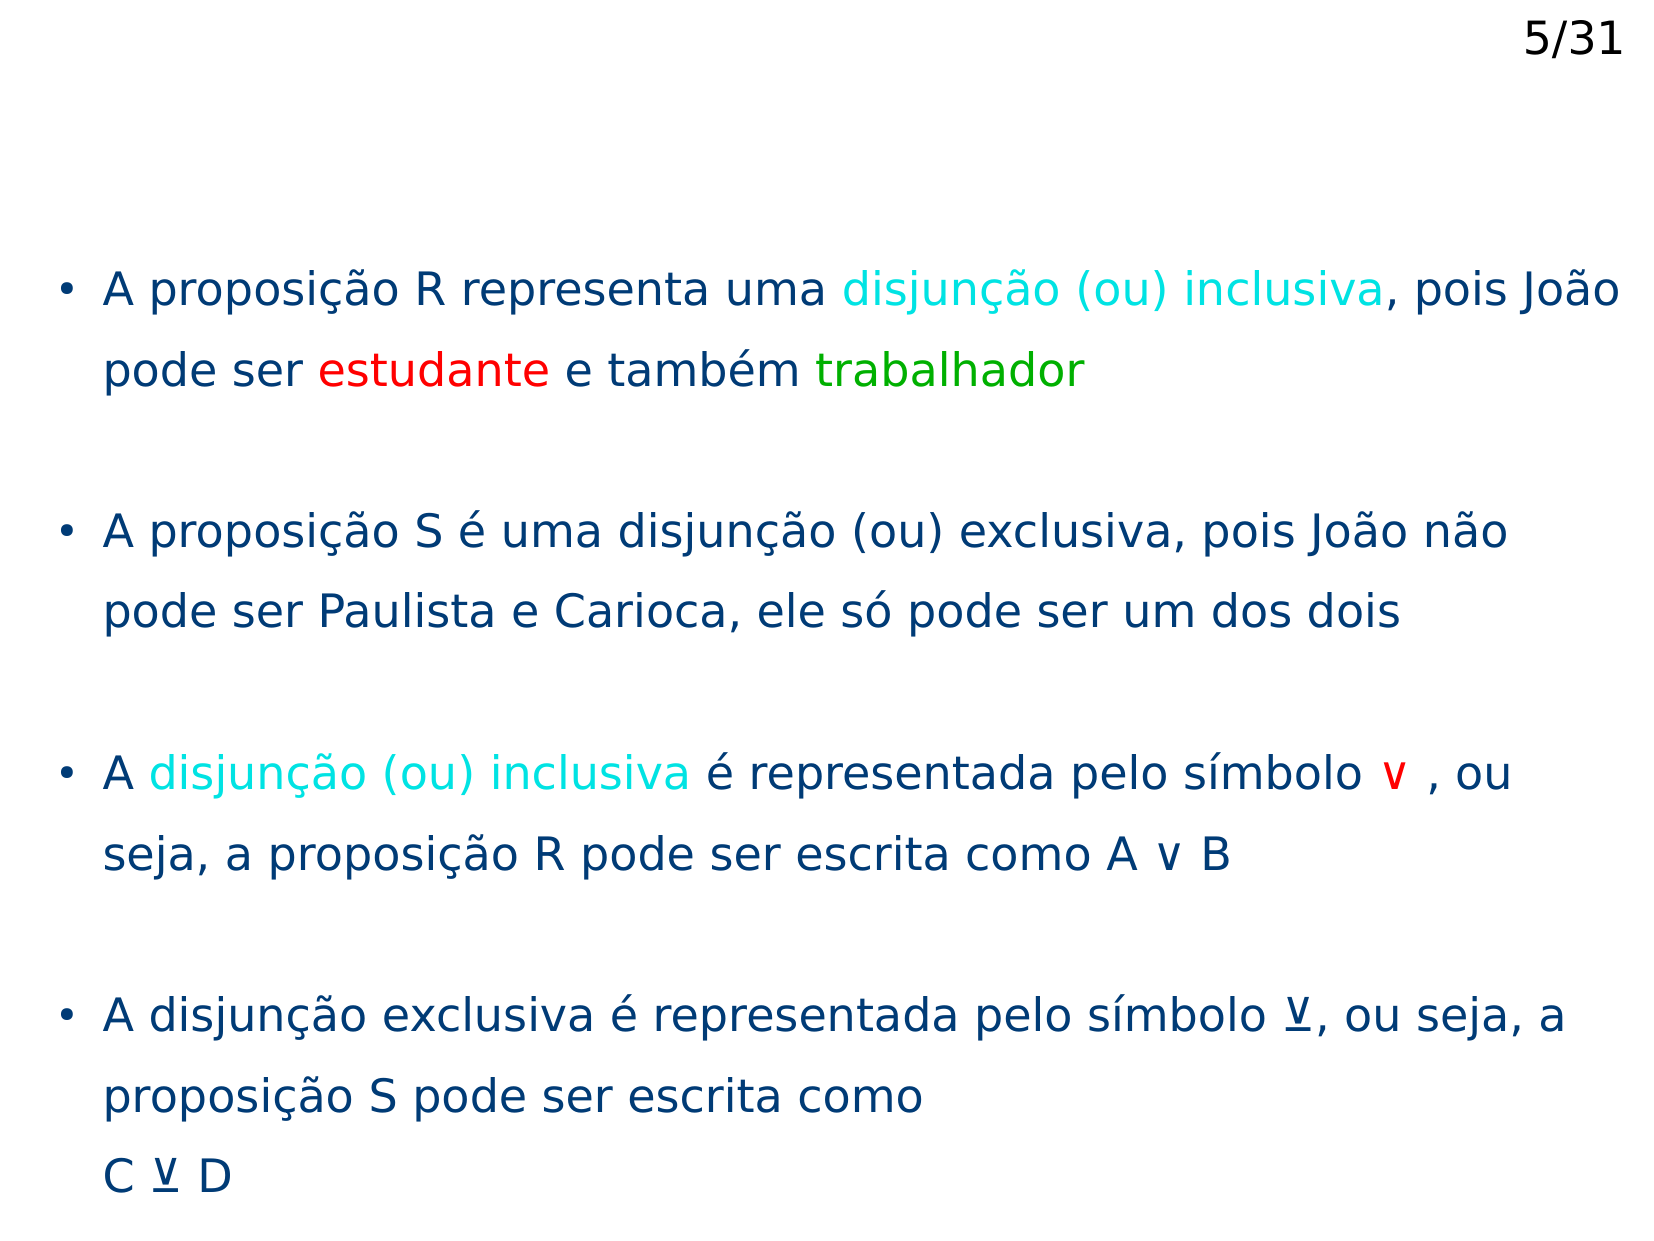

5
#
A proposição R representa uma disjunção (ou) inclusiva, pois João pode ser estudante e também trabalhador
A proposição S é uma disjunção (ou) exclusiva, pois João não pode ser Paulista e Carioca, ele só pode ser um dos dois
A disjunção (ou) inclusiva é representada pelo símbolo ∨ , ou seja, a proposição R pode ser escrita como A ∨ B
A disjunção exclusiva é representada pelo símbolo ⊻, ou seja, a proposição S pode ser escrita como
C ⊻ D